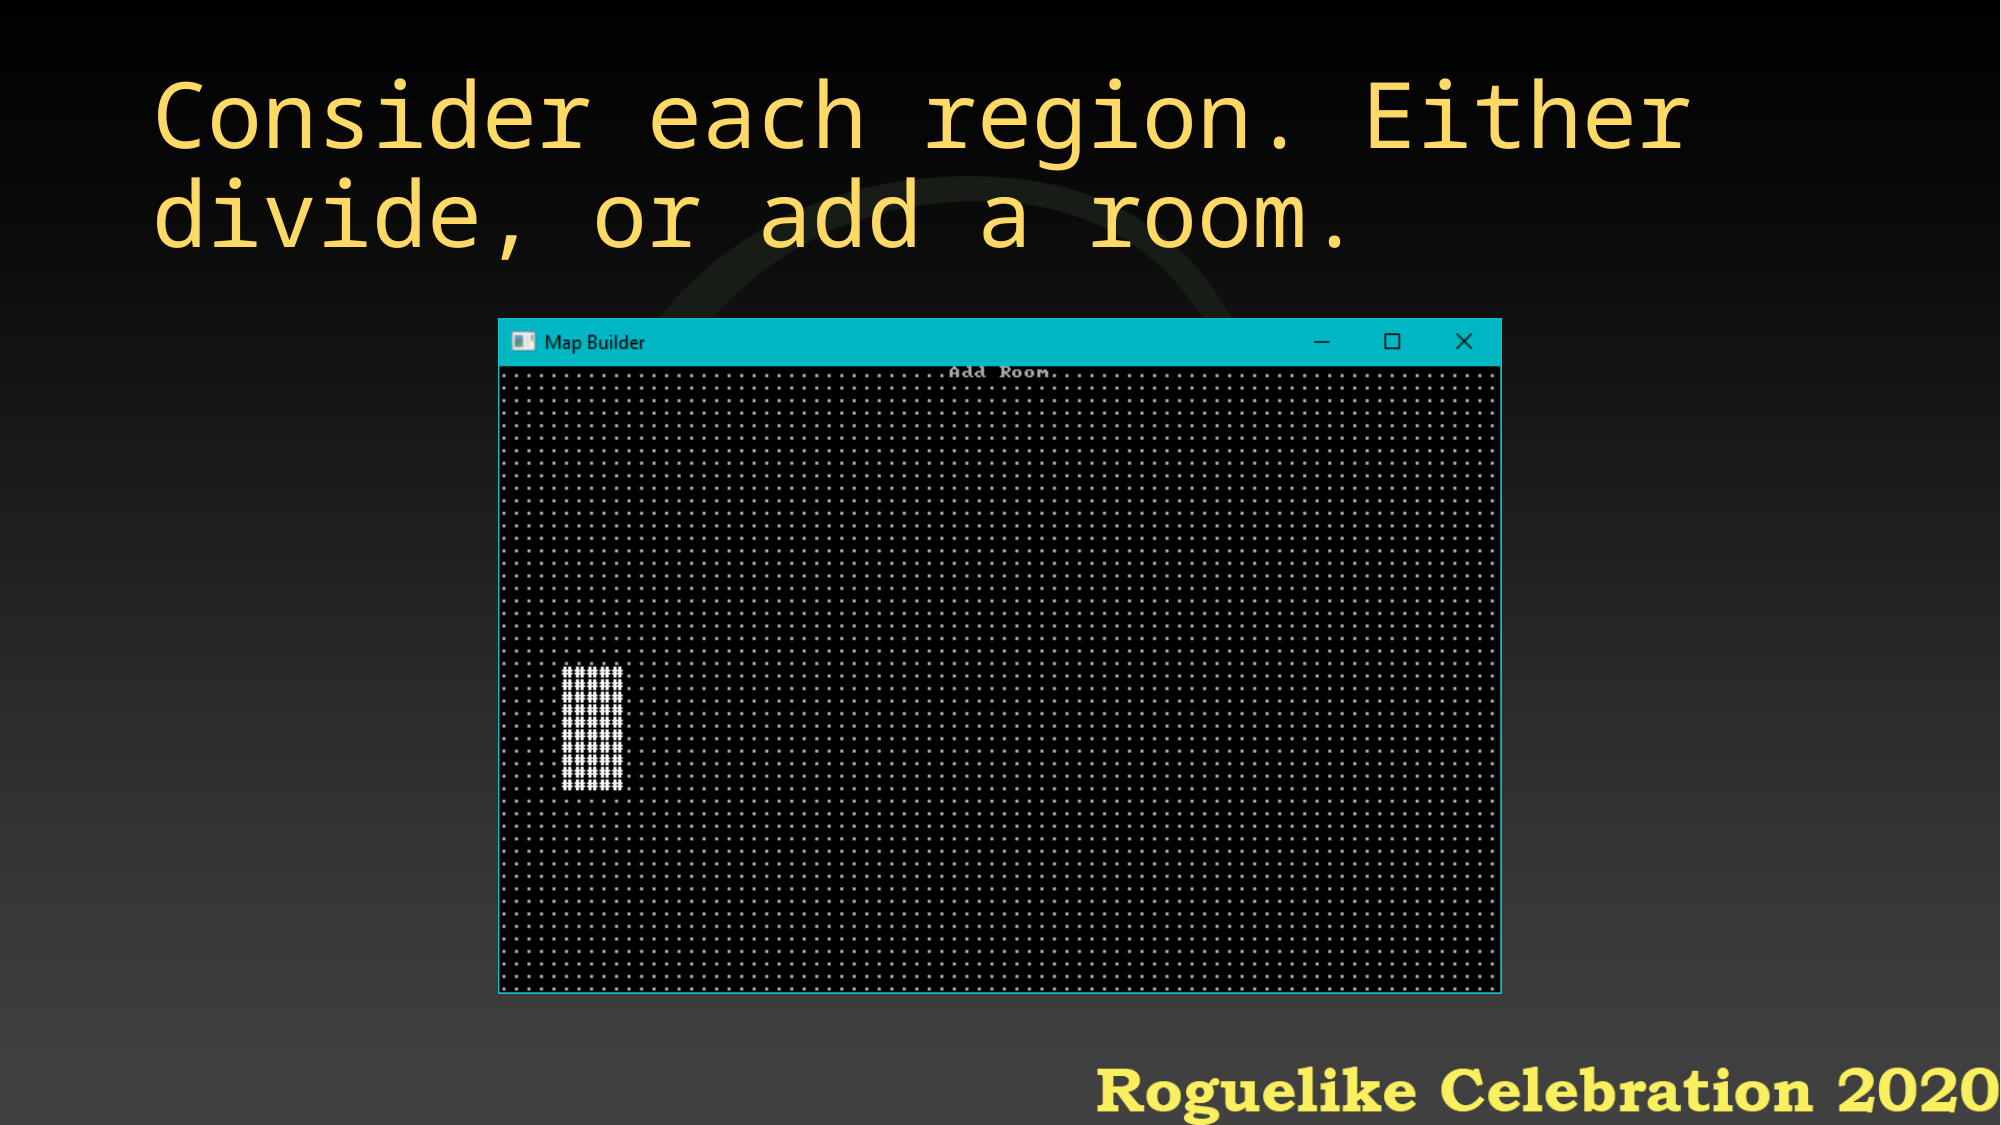

# Consider each region. Either divide, or add a room.